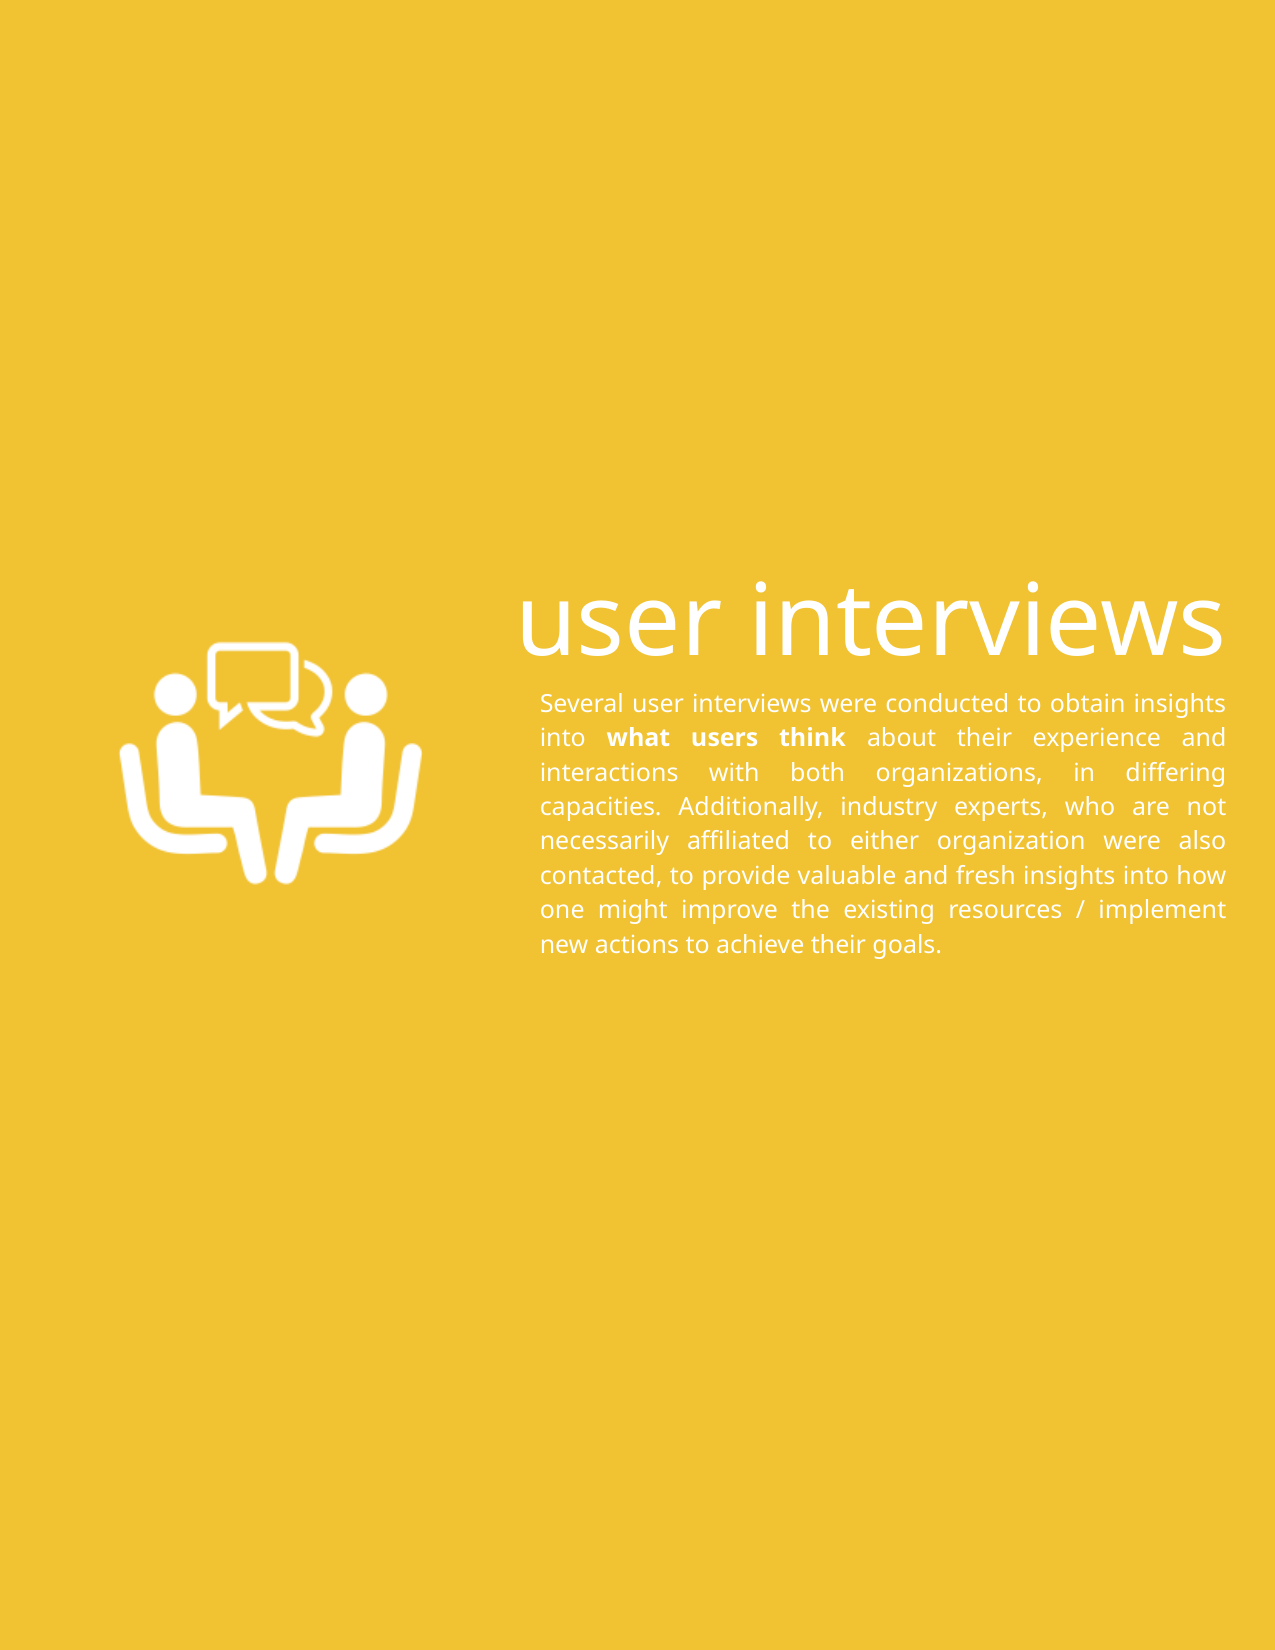

# user interviews
Several user interviews were conducted to obtain insights into what users think about their experience and interactions with both organizations, in differing capacities. Additionally, industry experts, who are not necessarily affiliated to either organization were also contacted, to provide valuable and fresh insights into how one might improve the existing resources / implement new actions to achieve their goals.